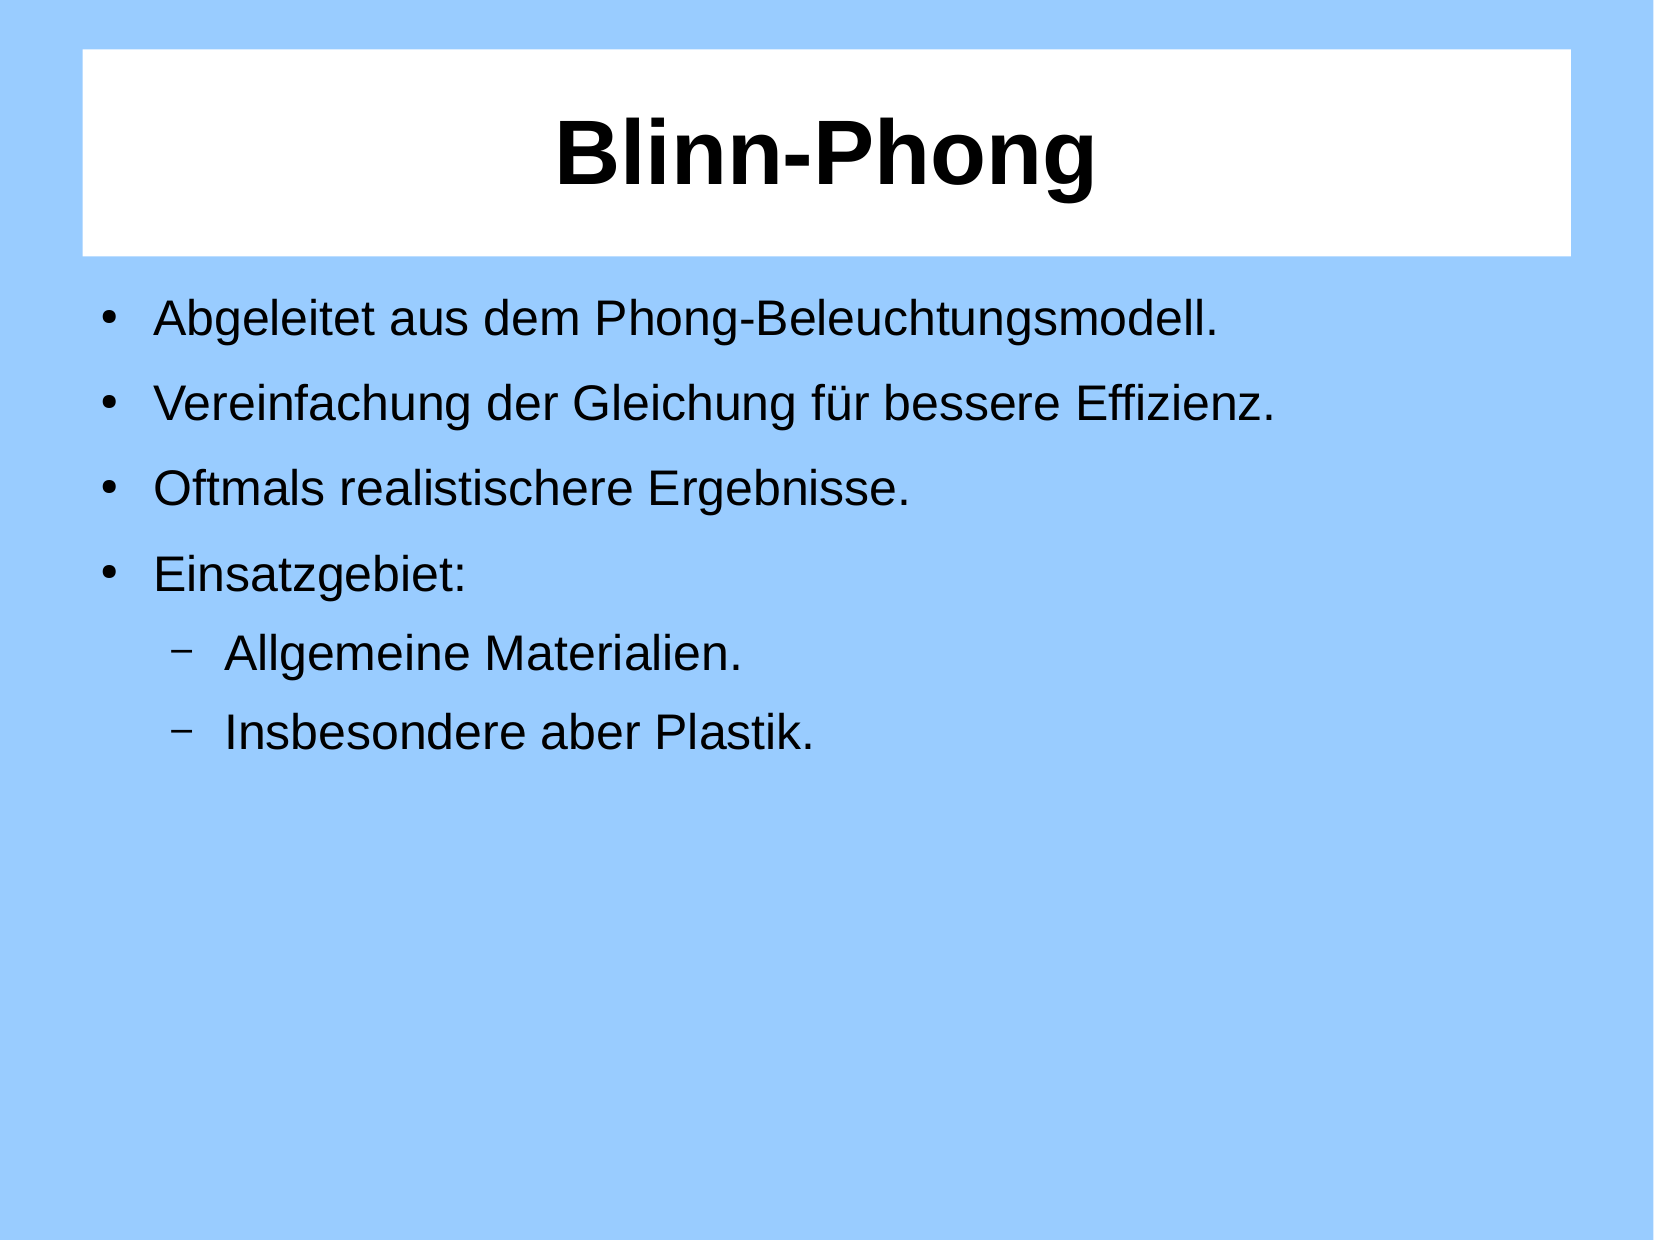

# Blinn-Phong
Abgeleitet aus dem Phong-Beleuchtungsmodell.
Vereinfachung der Gleichung für bessere Effizienz.
Oftmals realistischere Ergebnisse.
Einsatzgebiet:
Allgemeine Materialien.
Insbesondere aber Plastik.